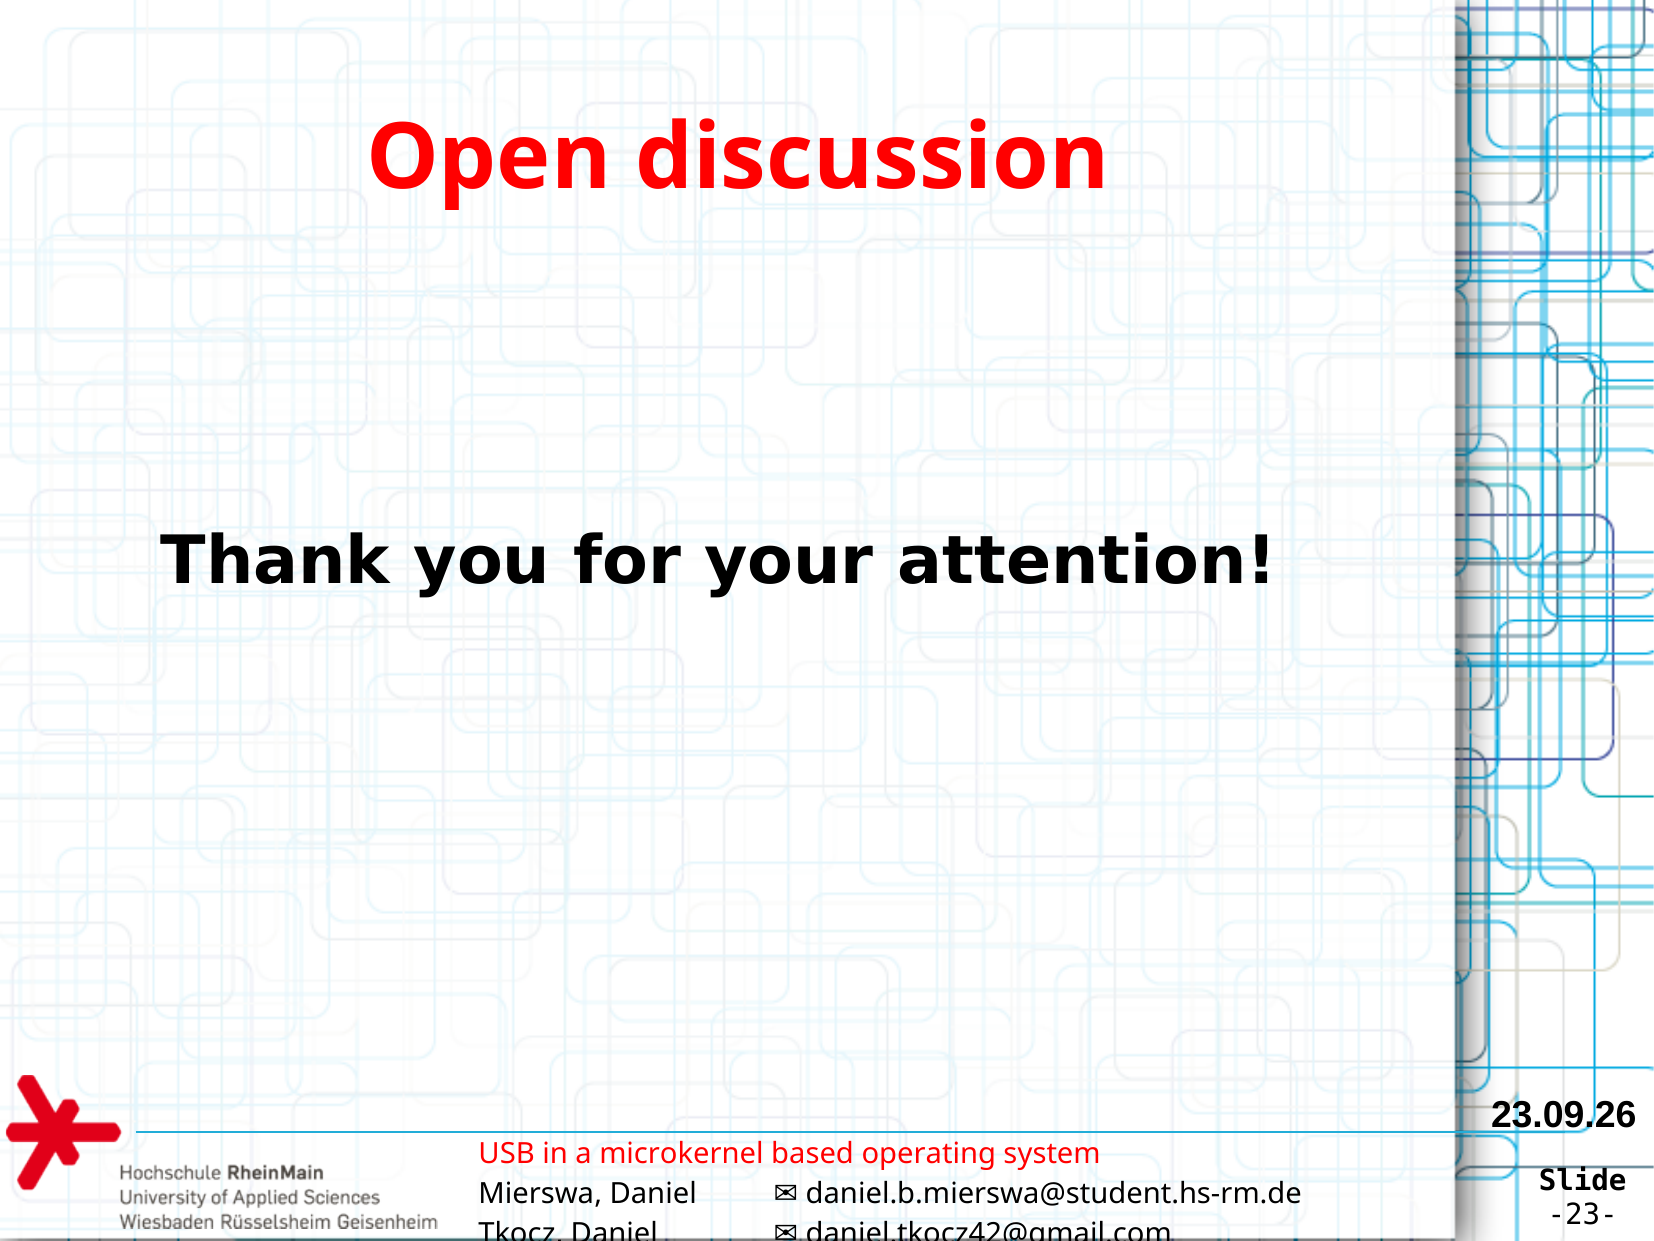

# Open discussion
Thank you for your attention!
23